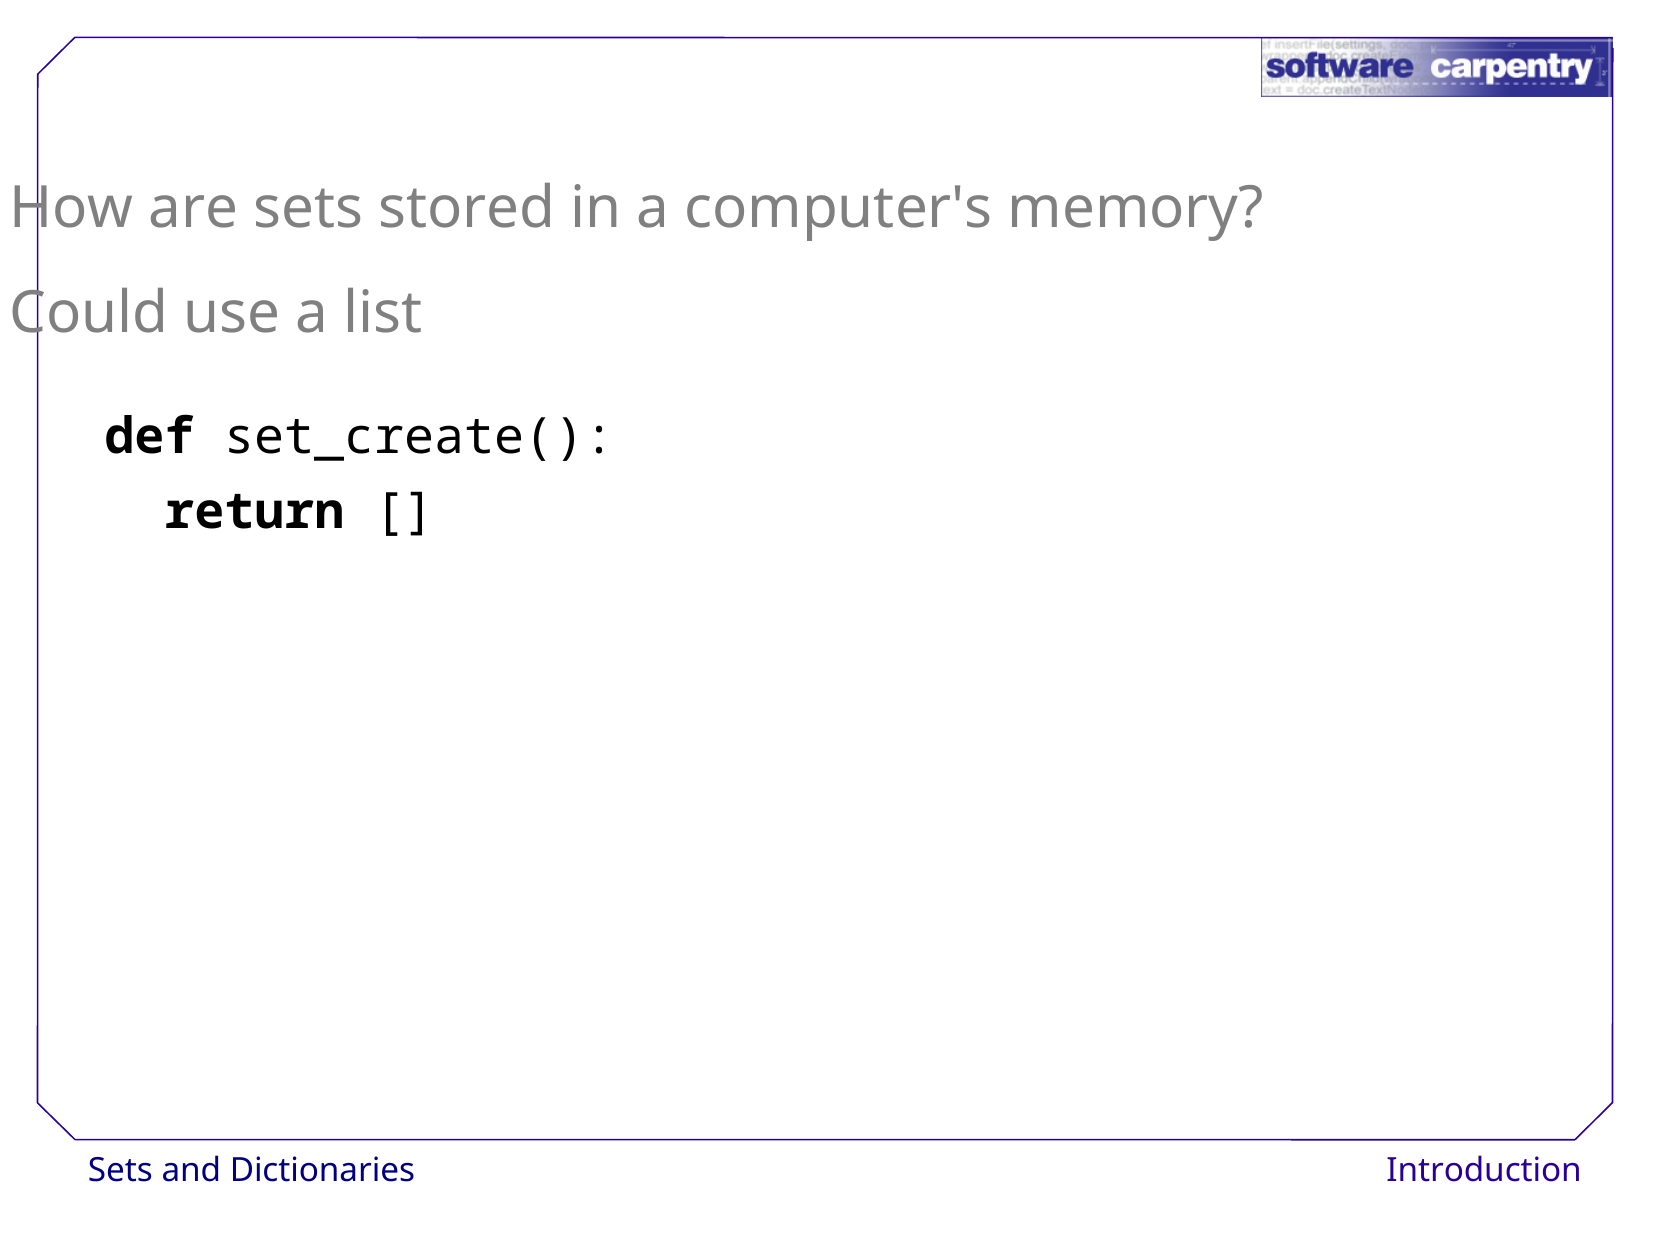

How are sets stored in a computer's memory?
Could use a list
def set_create():
 return []